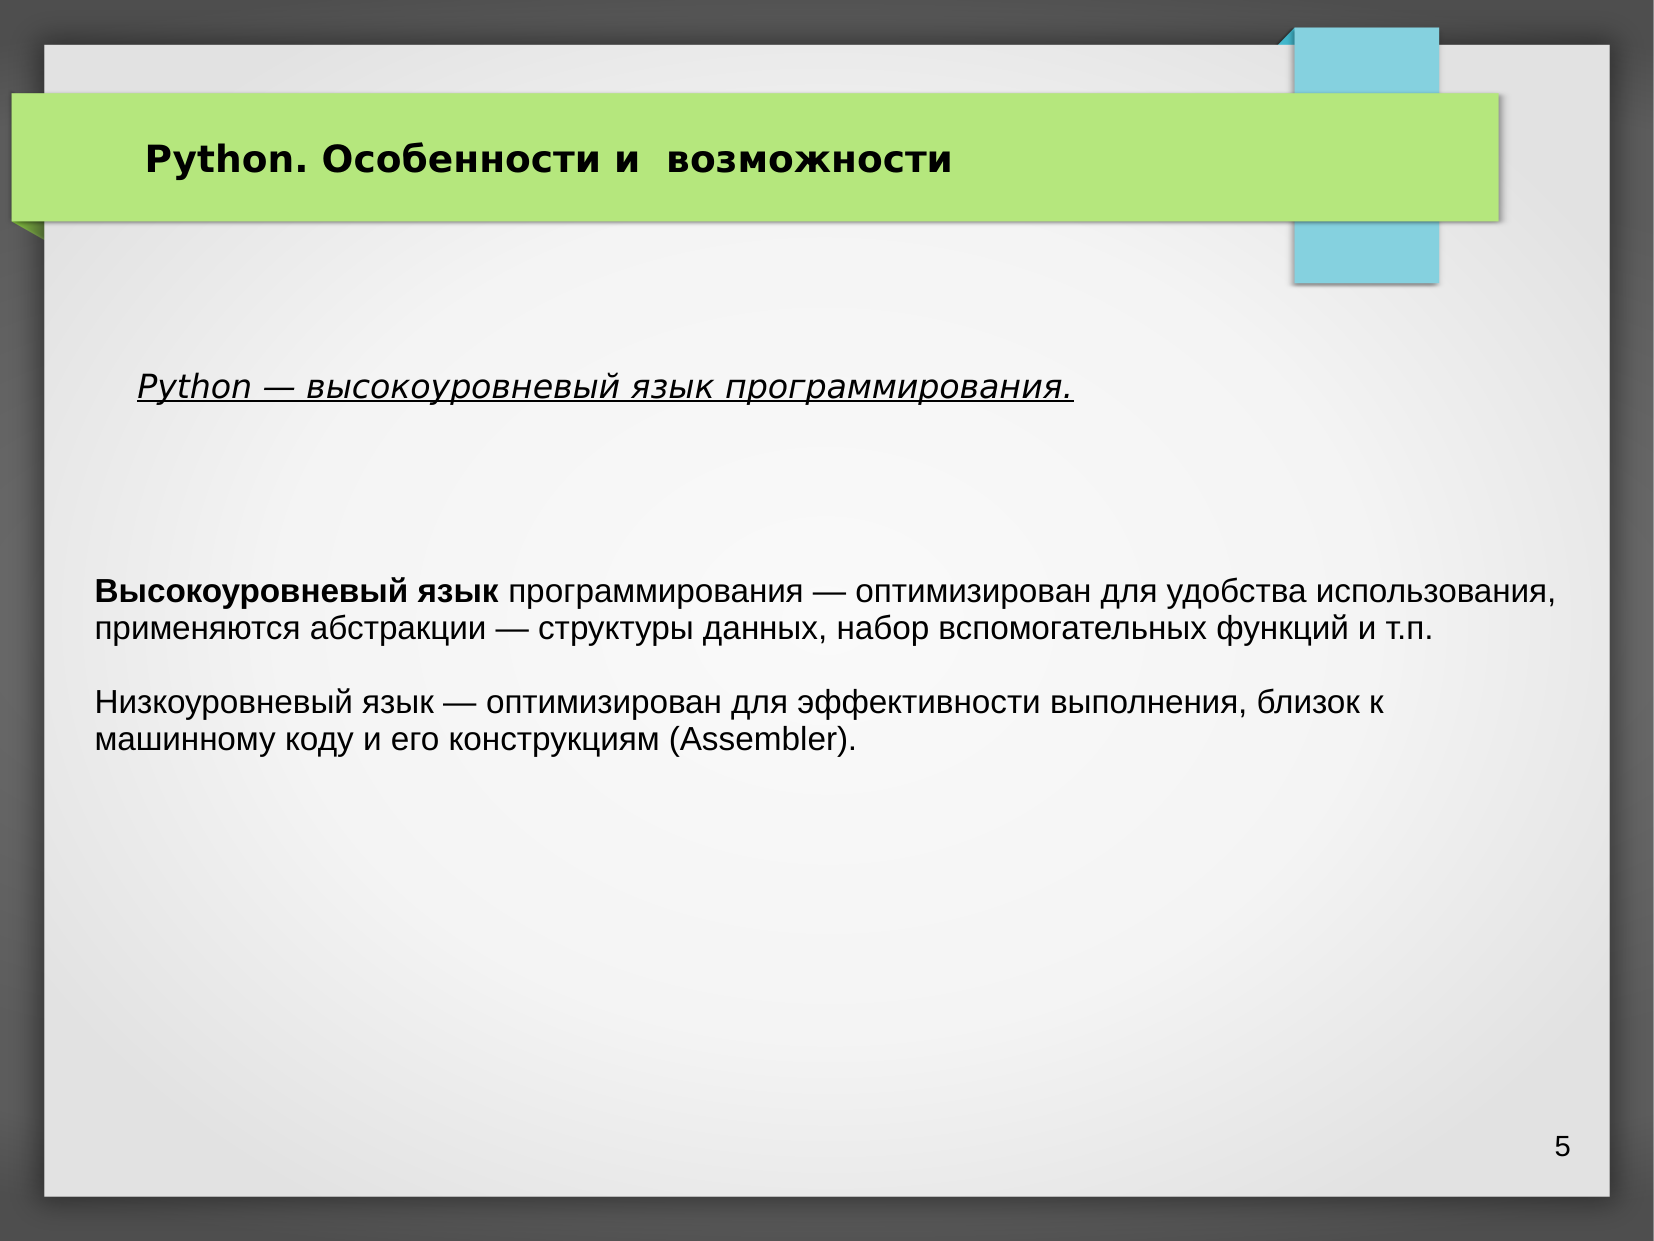

Python. Особенности и возможности
Python — высокоуровневый язык программирования.
Высокоуровневый язык программирования — оптимизирован для удобства использования, применяются абстракции — структуры данных, набор вспомогательных функций и т.п.
Низкоуровневый язык — оптимизирован для эффективности выполнения, близок к машинному коду и его конструкциям (Assembler).
5